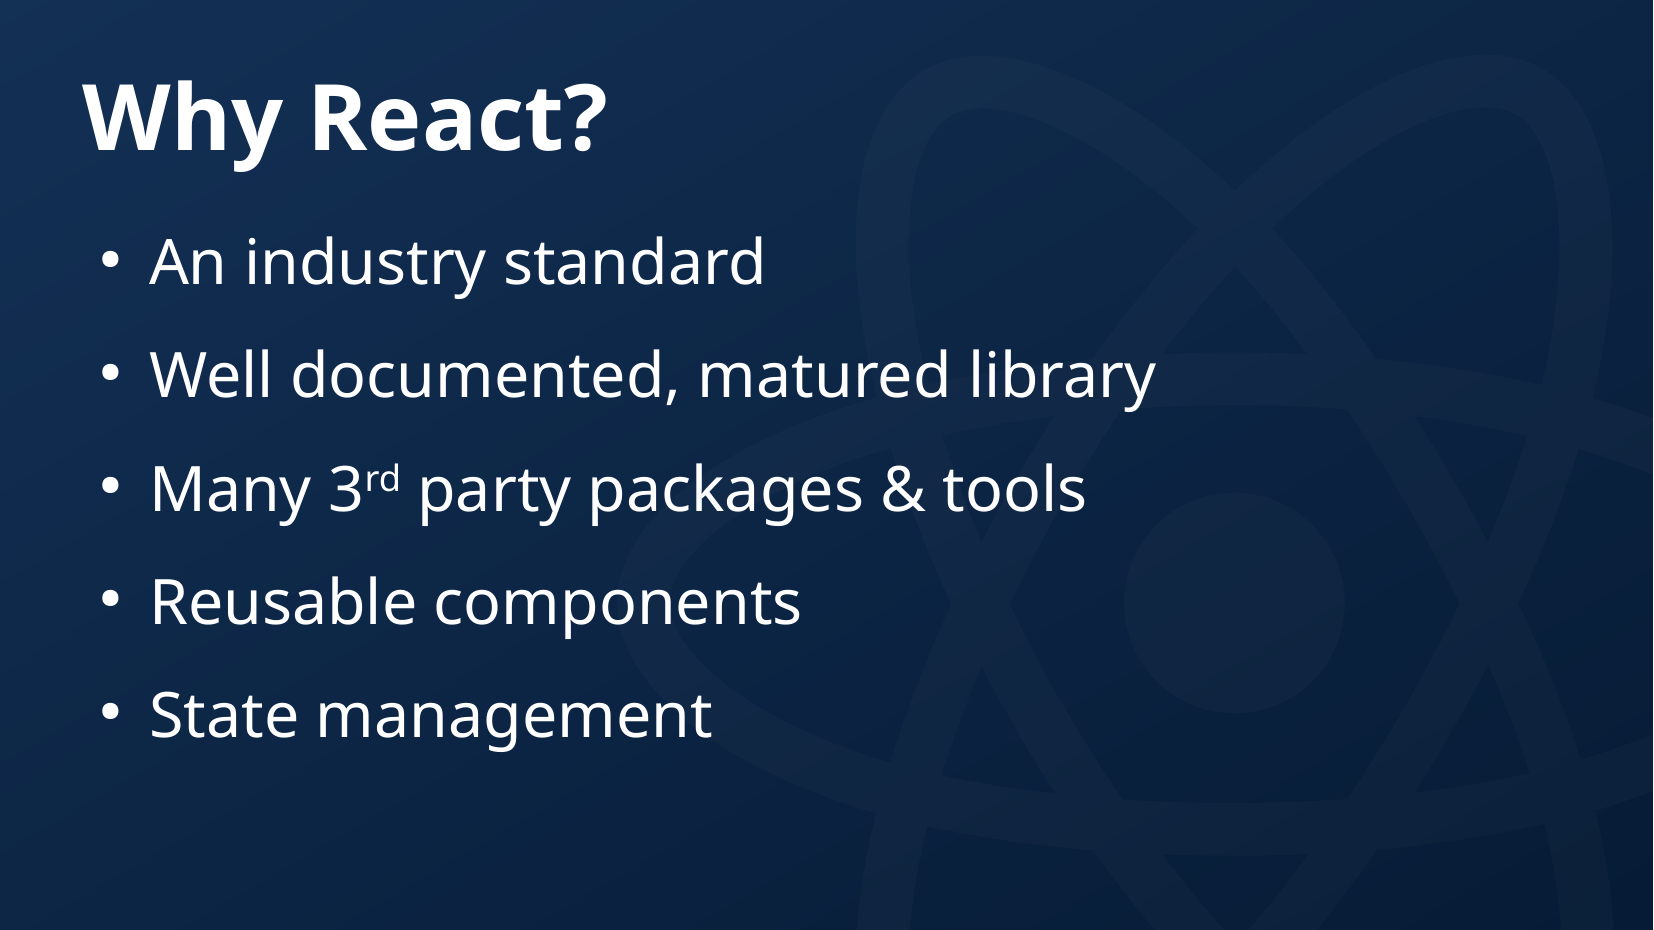

# Why React?
An industry standard
Well documented, matured library
Many 3rd party packages & tools
Reusable components
State management